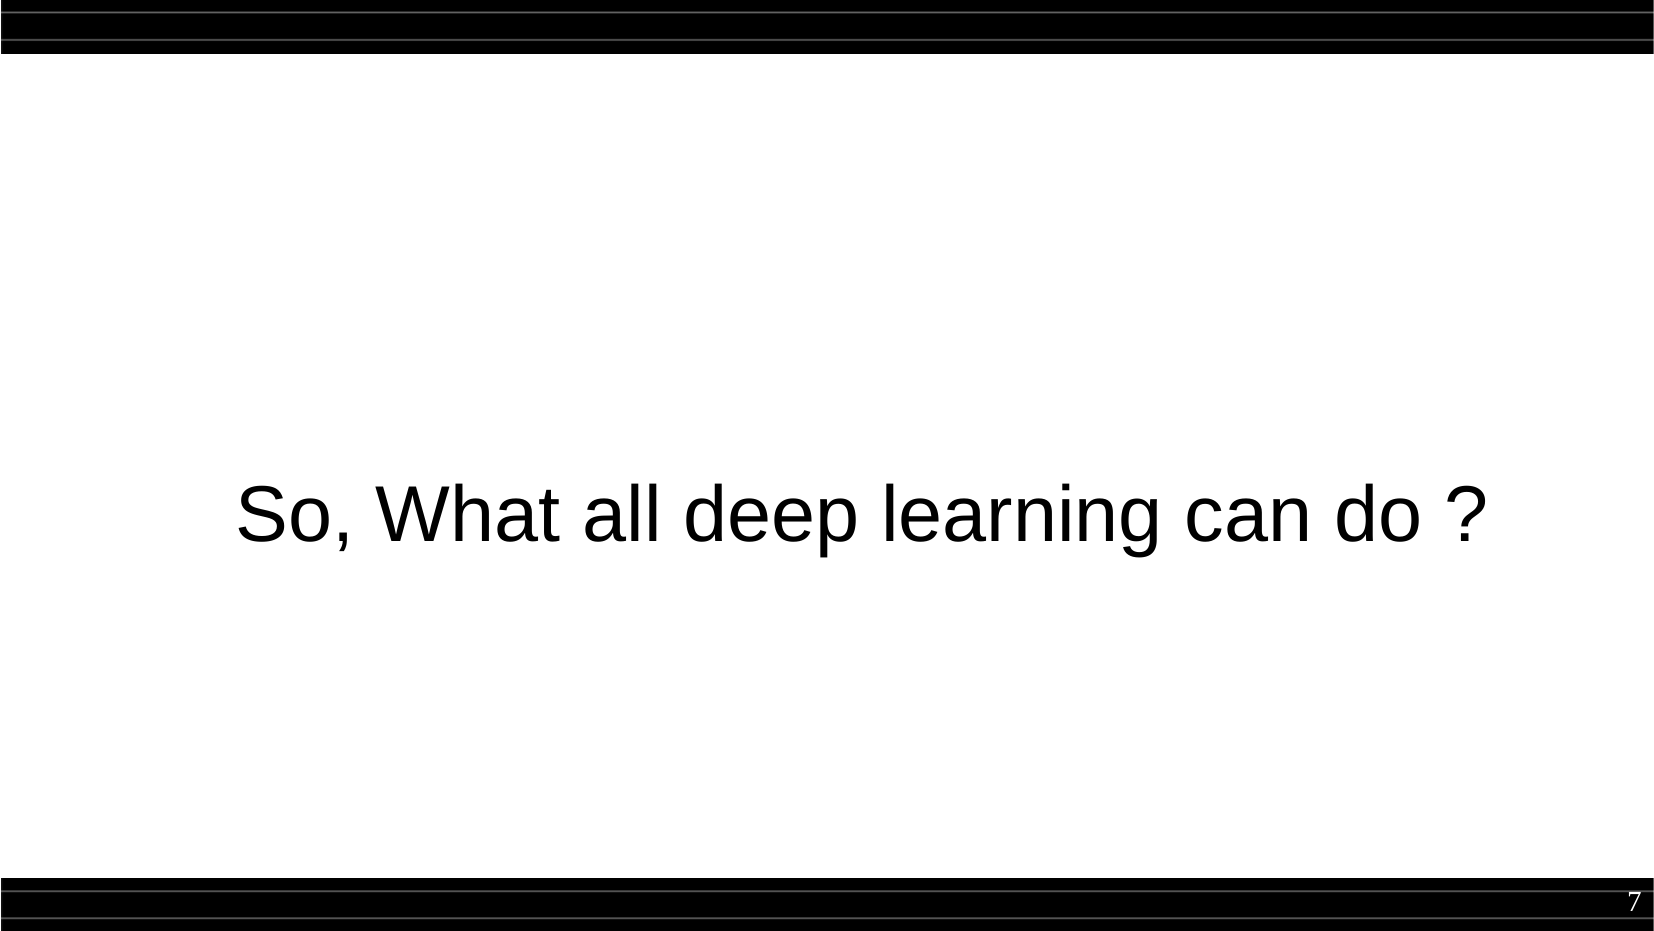

#
So, What all deep learning can do ?